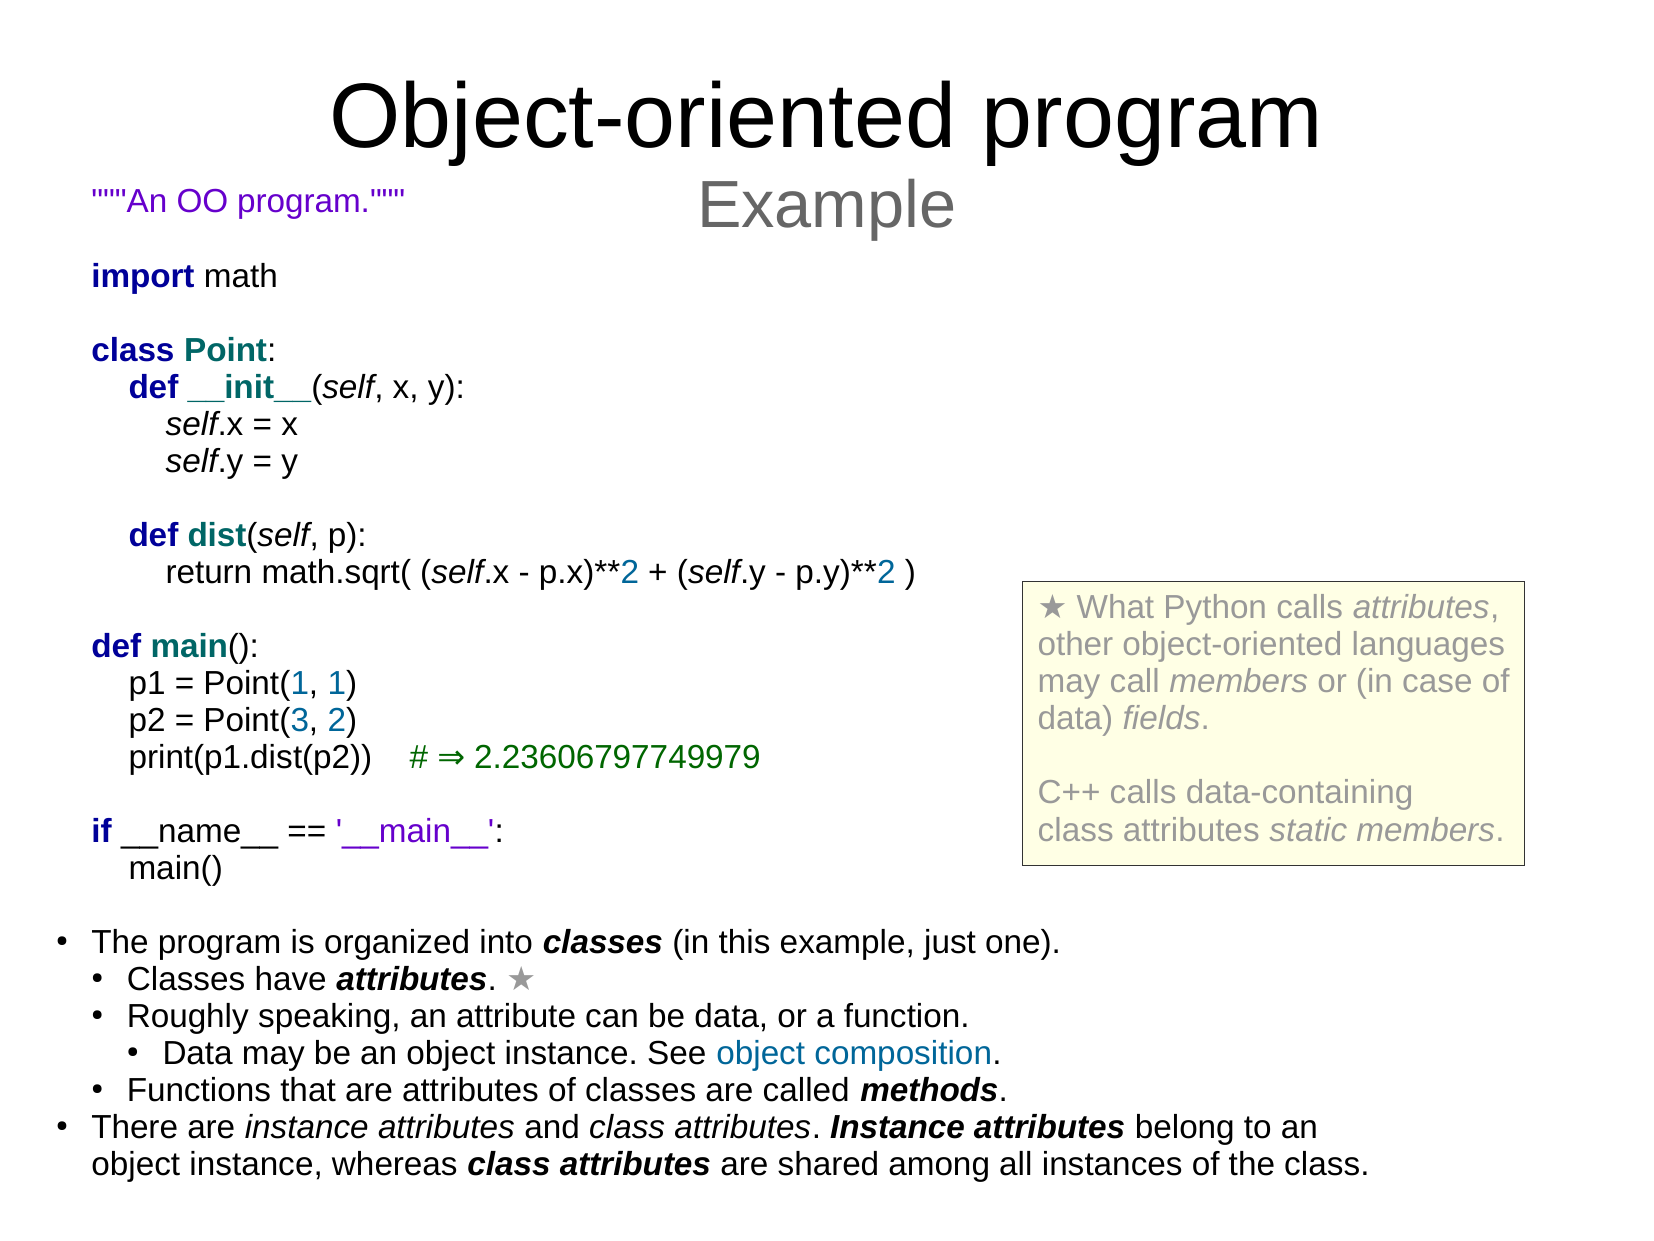

# Object-oriented program Example
"""An OO program."""
import math
class Point:
 def __init__(self, x, y):
 self.x = x
 self.y = y
 def dist(self, p):
 return math.sqrt( (self.x - p.x)**2 + (self.y - p.y)**2 )
def main():
 p1 = Point(1, 1)
 p2 = Point(3, 2)
 print(p1.dist(p2)) # ⇒ 2.23606797749979
if __name__ == '__main__':
 main()
The program is organized into classes (in this example, just one).
Classes have attributes. ★
Roughly speaking, an attribute can be data, or a function.
Data may be an object instance. See object composition.
Functions that are attributes of classes are called methods.
There are instance attributes and class attributes. Instance attributes belong to an
object instance, whereas class attributes are shared among all instances of the class.
★ What Python calls attributes,
other object-oriented languages
may call members or (in case of
data) fields.
C++ calls data-containing
class attributes static members.